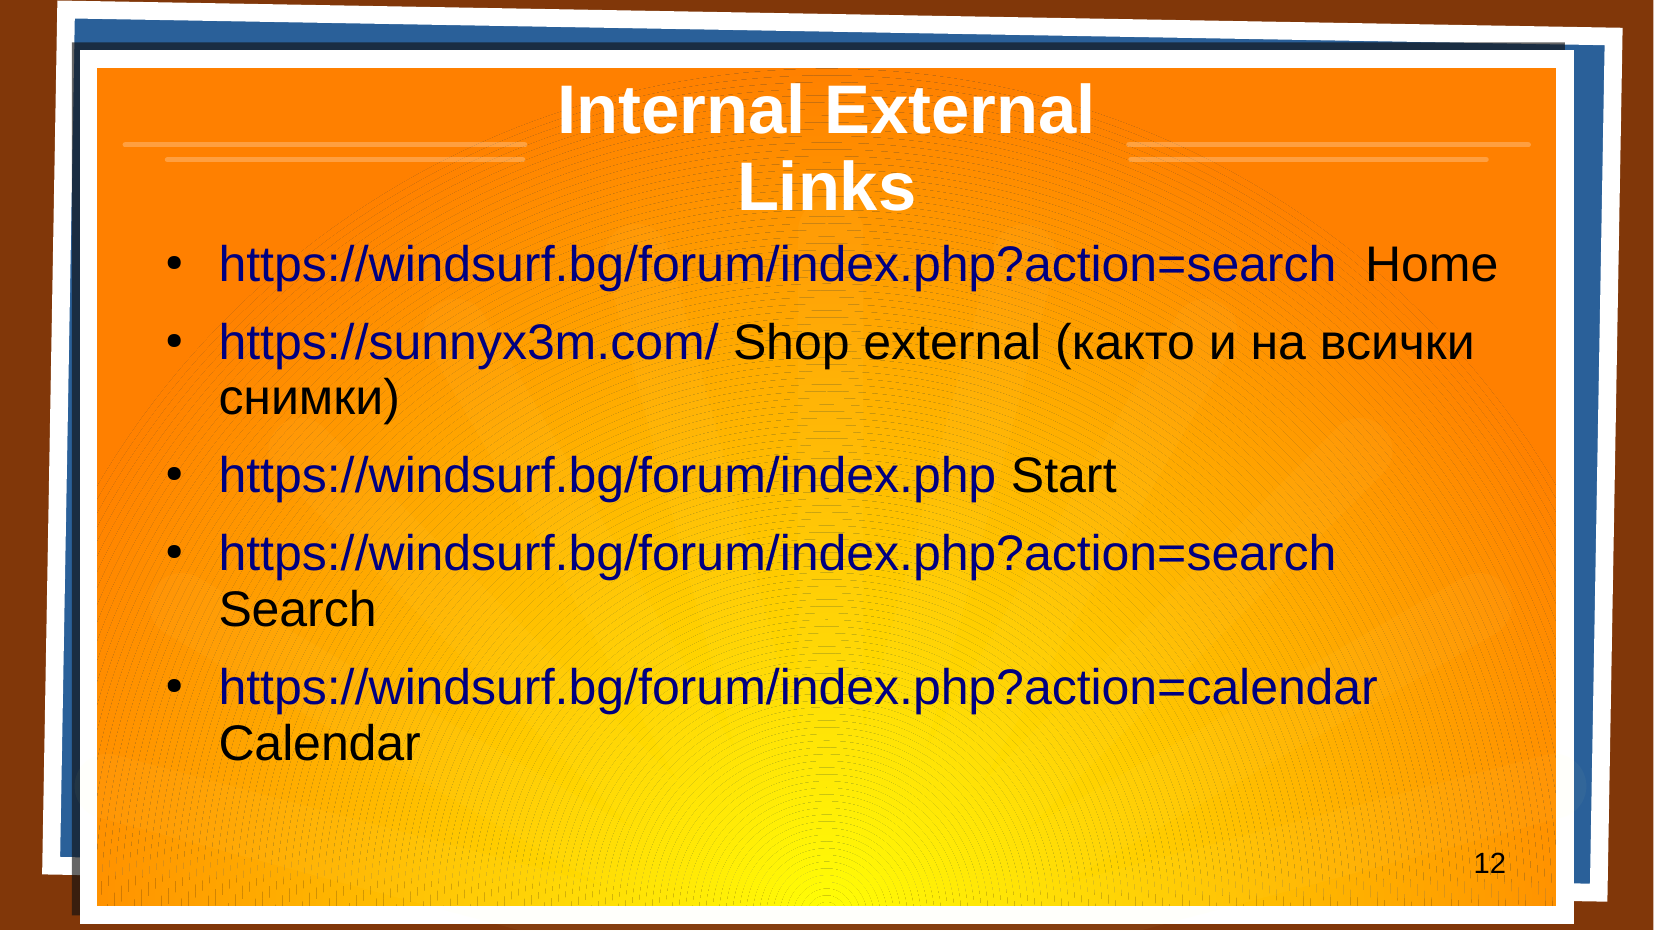

# Internal External Links
https://windsurf.bg/forum/index.php?action=search Home
https://sunnyx3m.com/ Shop external (както и на всички снимки)
https://windsurf.bg/forum/index.php Start
https://windsurf.bg/forum/index.php?action=search Search
https://windsurf.bg/forum/index.php?action=calendar Calendar
12